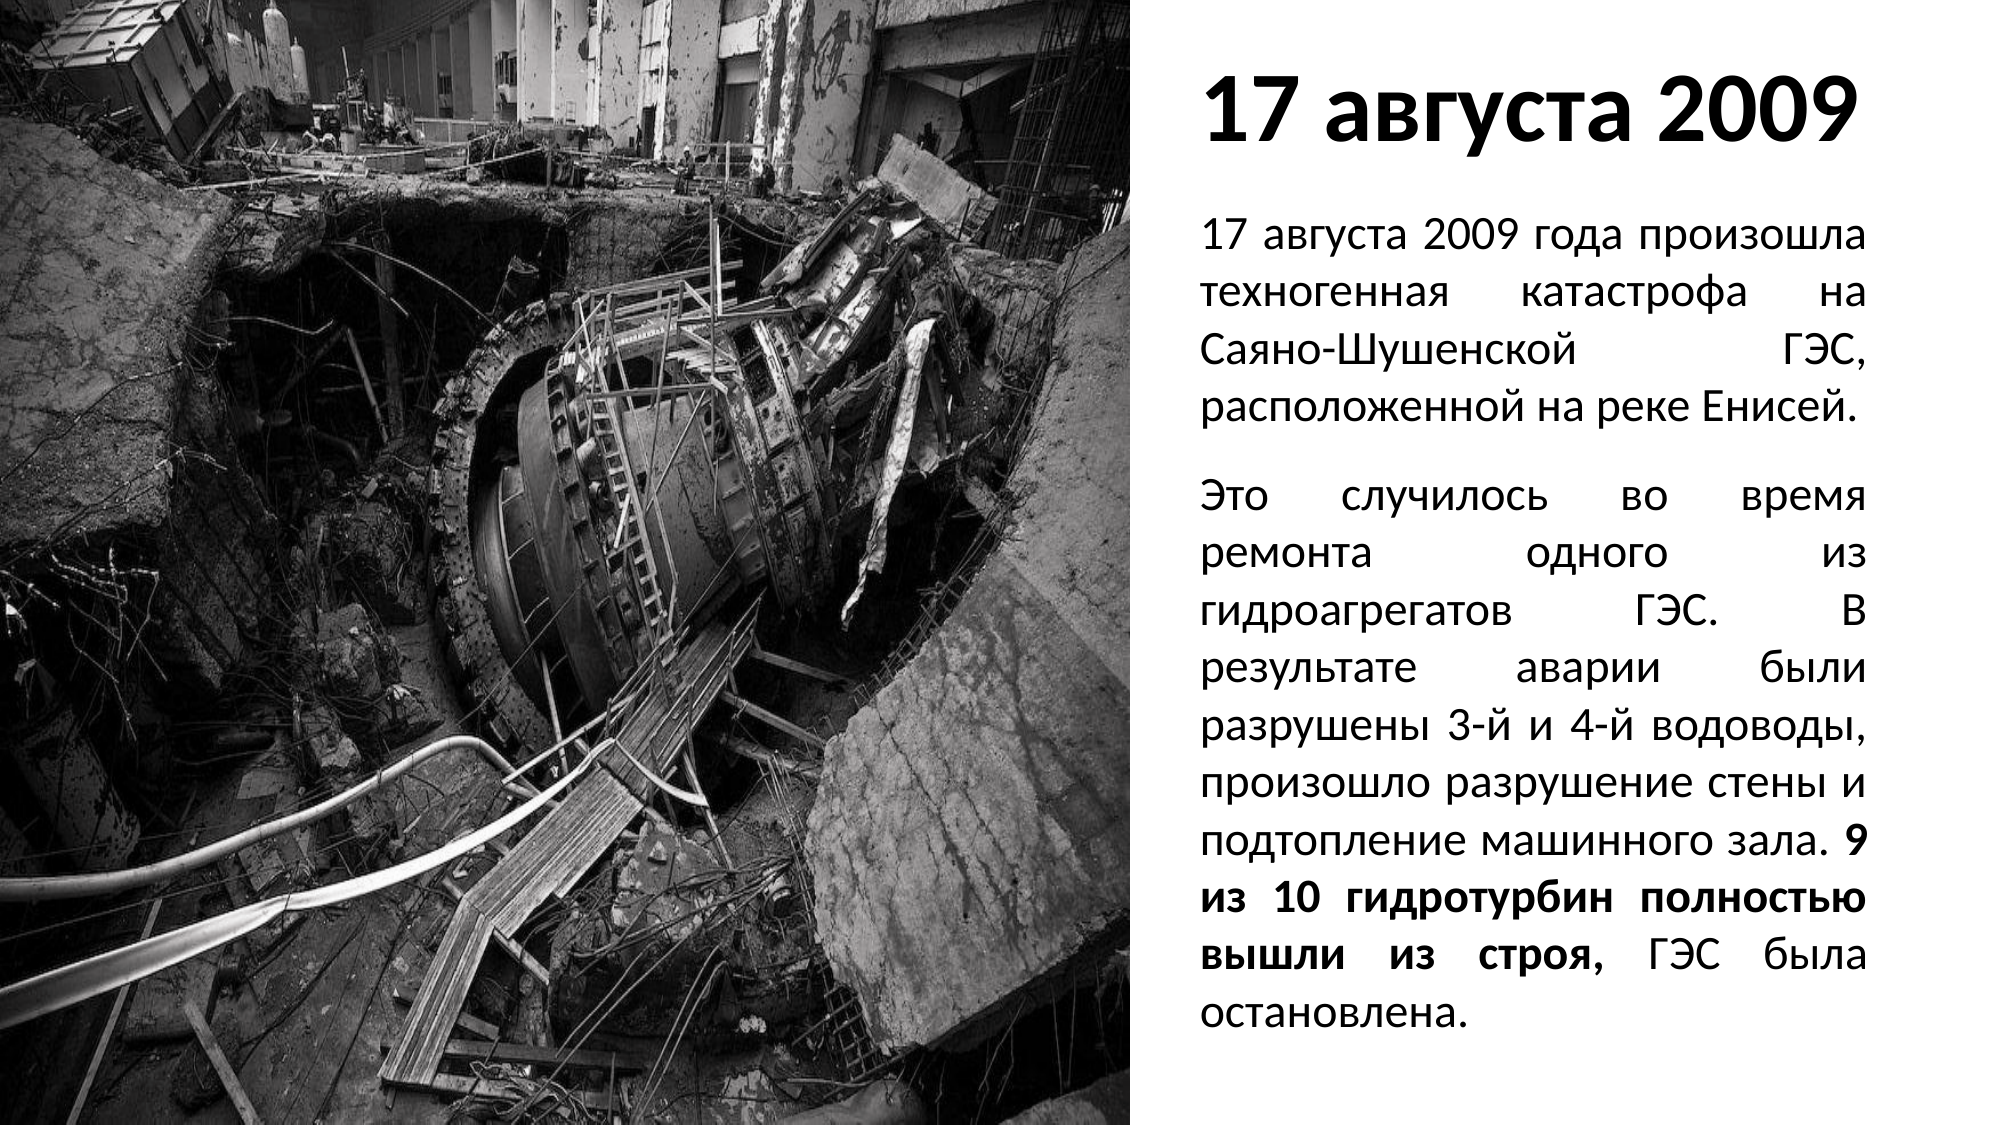

17 августа 2009
17 августа 2009 года произошла техногенная катастрофа на Саяно-Шушенской ГЭС, расположенной на реке Енисей.
Это случилось во время ремонта одного из гидроагрегатов ГЭС. В результате аварии были разрушены 3-й и 4-й водоводы, произошло разрушение стены и подтопление машинного зала. 9 из 10 гидротурбин полностью вышли из строя, ГЭС была остановлена.